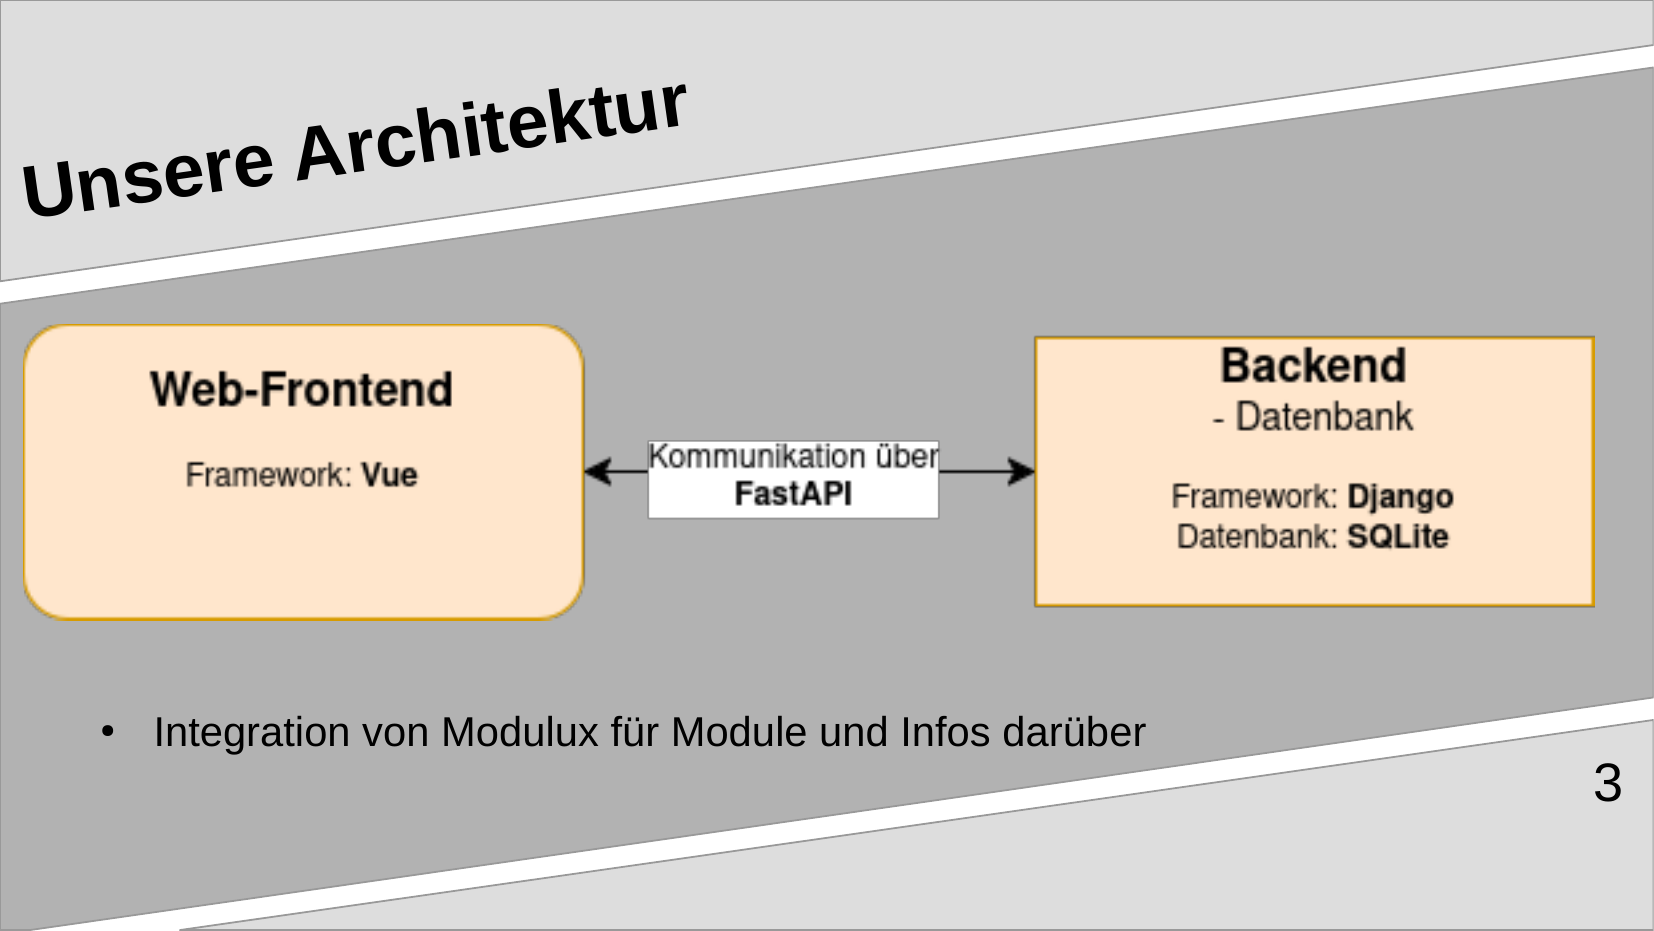

# Unsere Architektur
Integration von Modulux für Module und Infos darüber
3